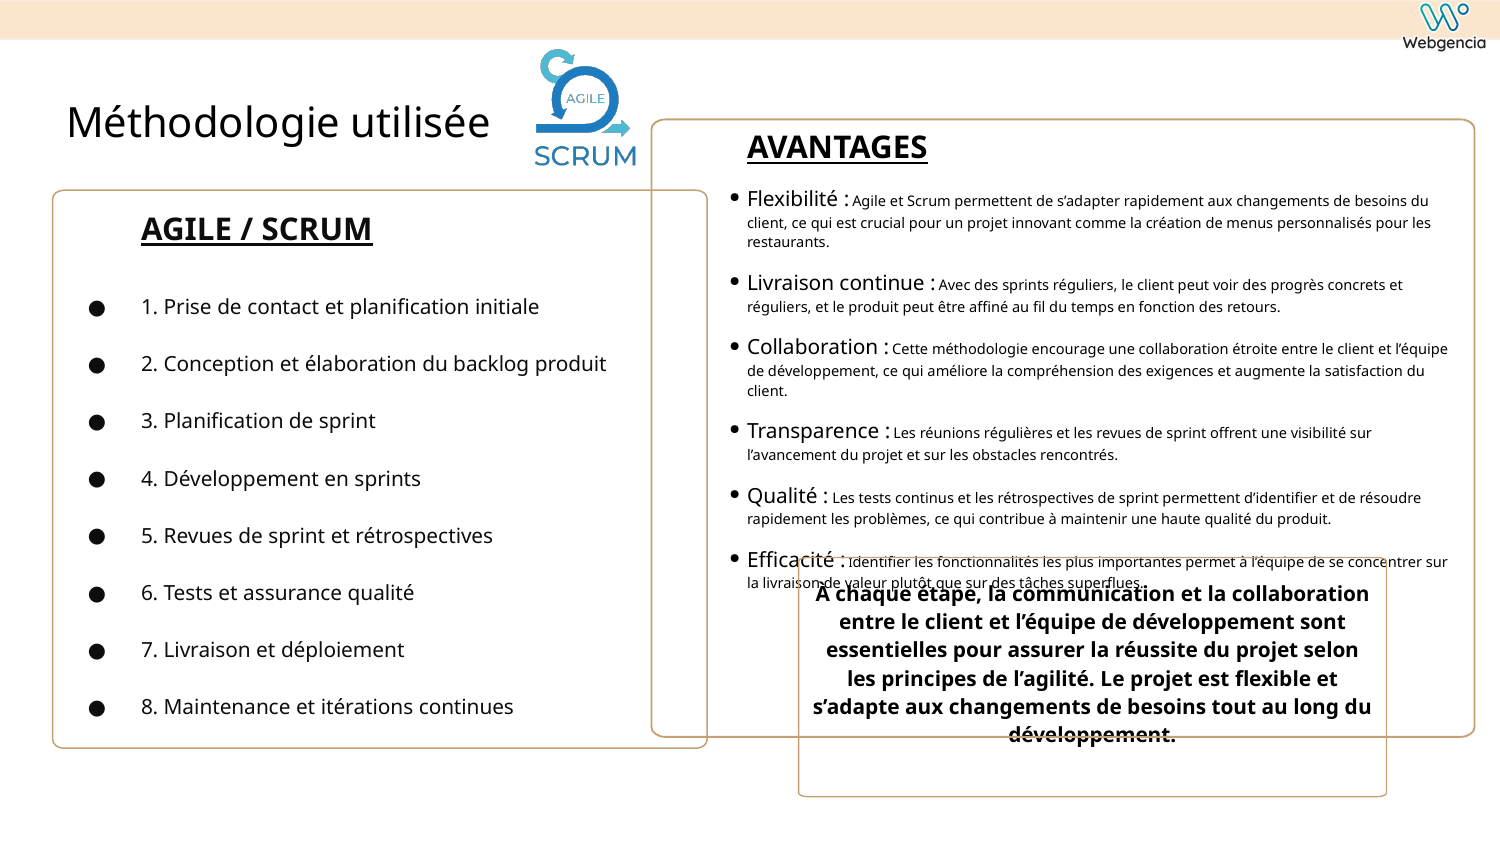

# Méthodologie utilisée
AVANTAGES
Flexibilité : Agile et Scrum permettent de s’adapter rapidement aux changements de besoins du client, ce qui est crucial pour un projet innovant comme la création de menus personnalisés pour les restaurants.
Livraison continue : Avec des sprints réguliers, le client peut voir des progrès concrets et réguliers, et le produit peut être affiné au fil du temps en fonction des retours.
Collaboration : Cette méthodologie encourage une collaboration étroite entre le client et l’équipe de développement, ce qui améliore la compréhension des exigences et augmente la satisfaction du client.
Transparence : Les réunions régulières et les revues de sprint offrent une visibilité sur l’avancement du projet et sur les obstacles rencontrés.
Qualité : Les tests continus et les rétrospectives de sprint permettent d’identifier et de résoudre rapidement les problèmes, ce qui contribue à maintenir une haute qualité du produit.
Efficacité : Identifier les fonctionnalités les plus importantes permet à l’équipe de se concentrer sur la livraison de valeur plutôt que sur des tâches superflues.
AGILE / SCRUM
1. Prise de contact et planification initiale
2. Conception et élaboration du backlog produit
3. Planification de sprint
4. Développement en sprints
5. Revues de sprint et rétrospectives
6. Tests et assurance qualité
7. Livraison et déploiement
8. Maintenance et itérations continues
À chaque étape, la communication et la collaboration entre le client et l’équipe de développement sont essentielles pour assurer la réussite du projet selon les principes de l’agilité. Le projet est flexible et s’adapte aux changements de besoins tout au long du développement.